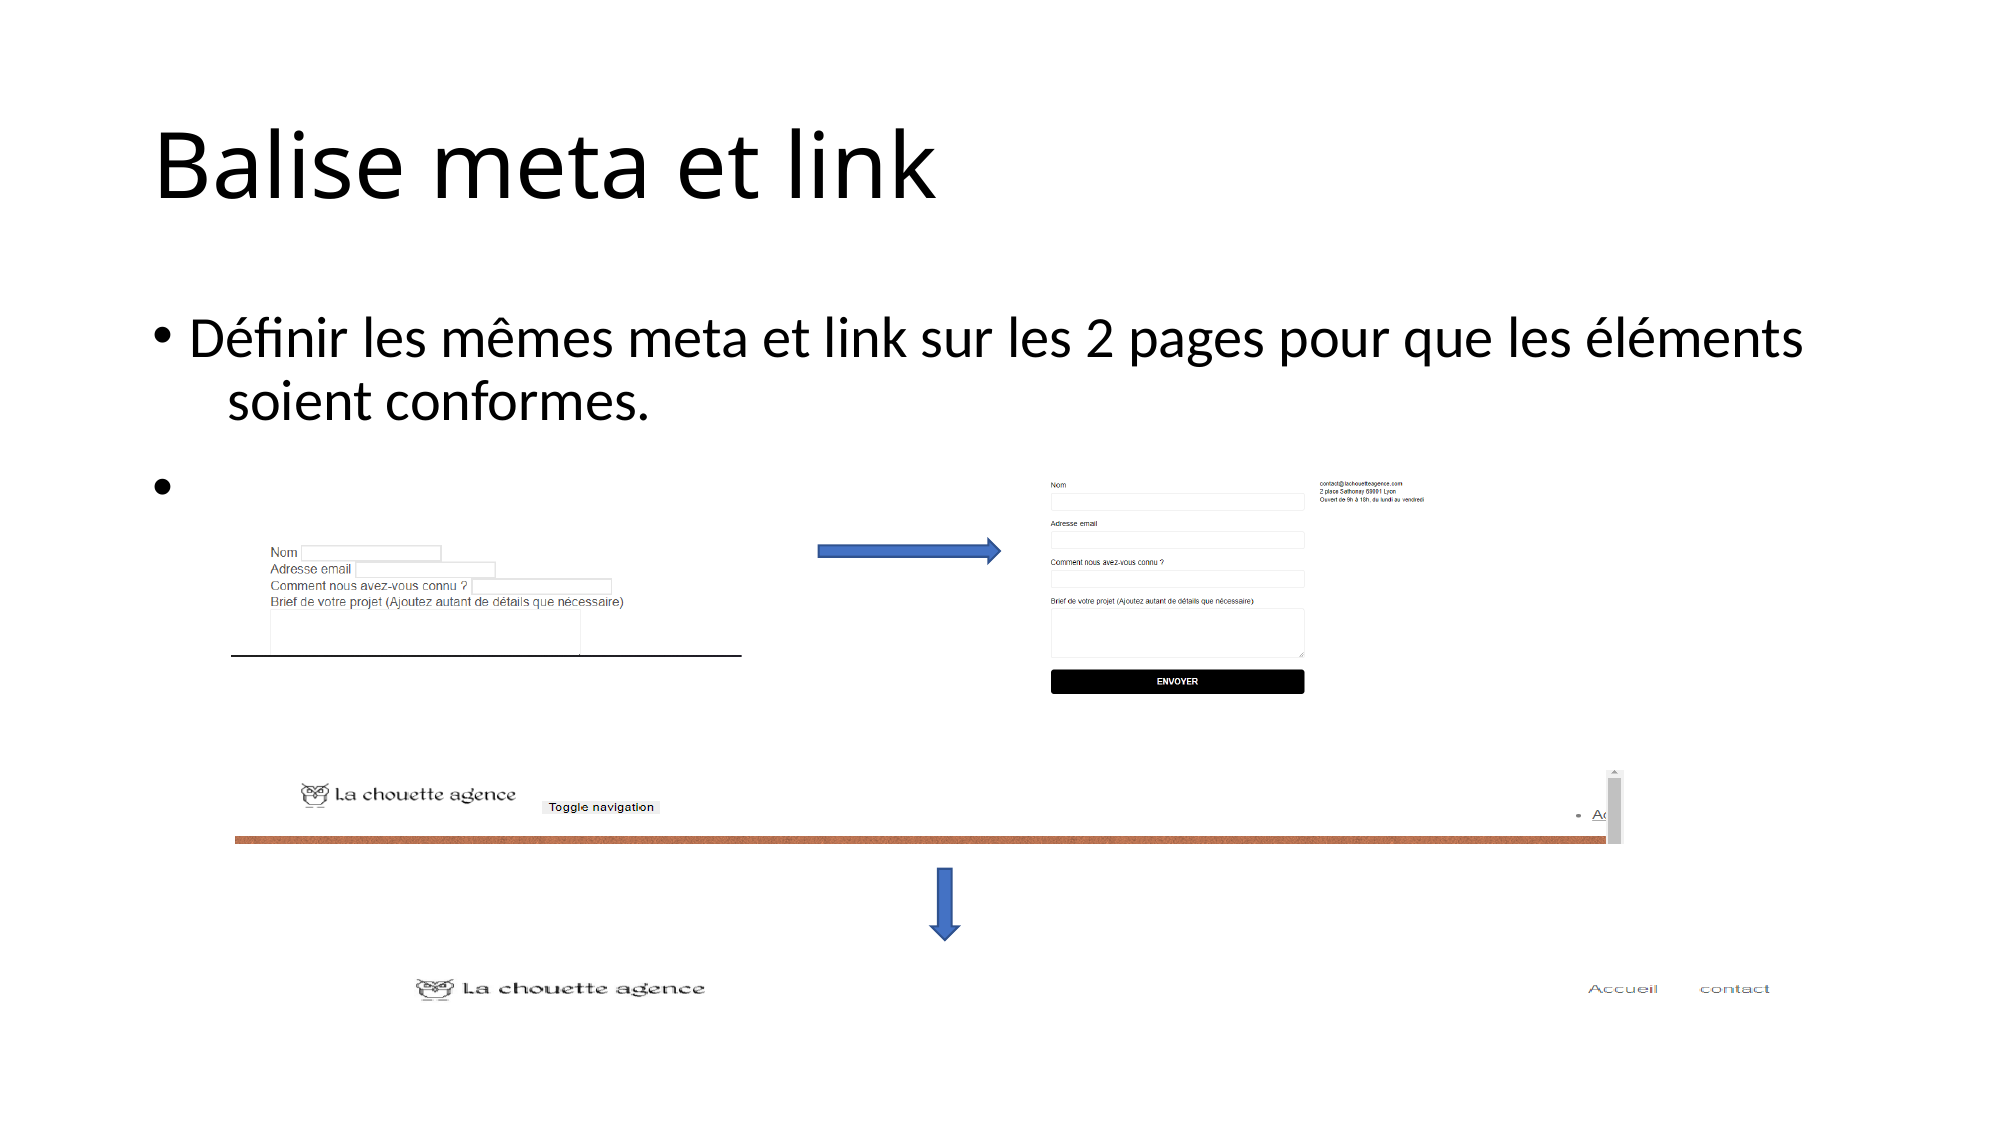

# Balise meta et link
Définir les mêmes meta et link sur les 2 pages pour que les éléments soient conformes.